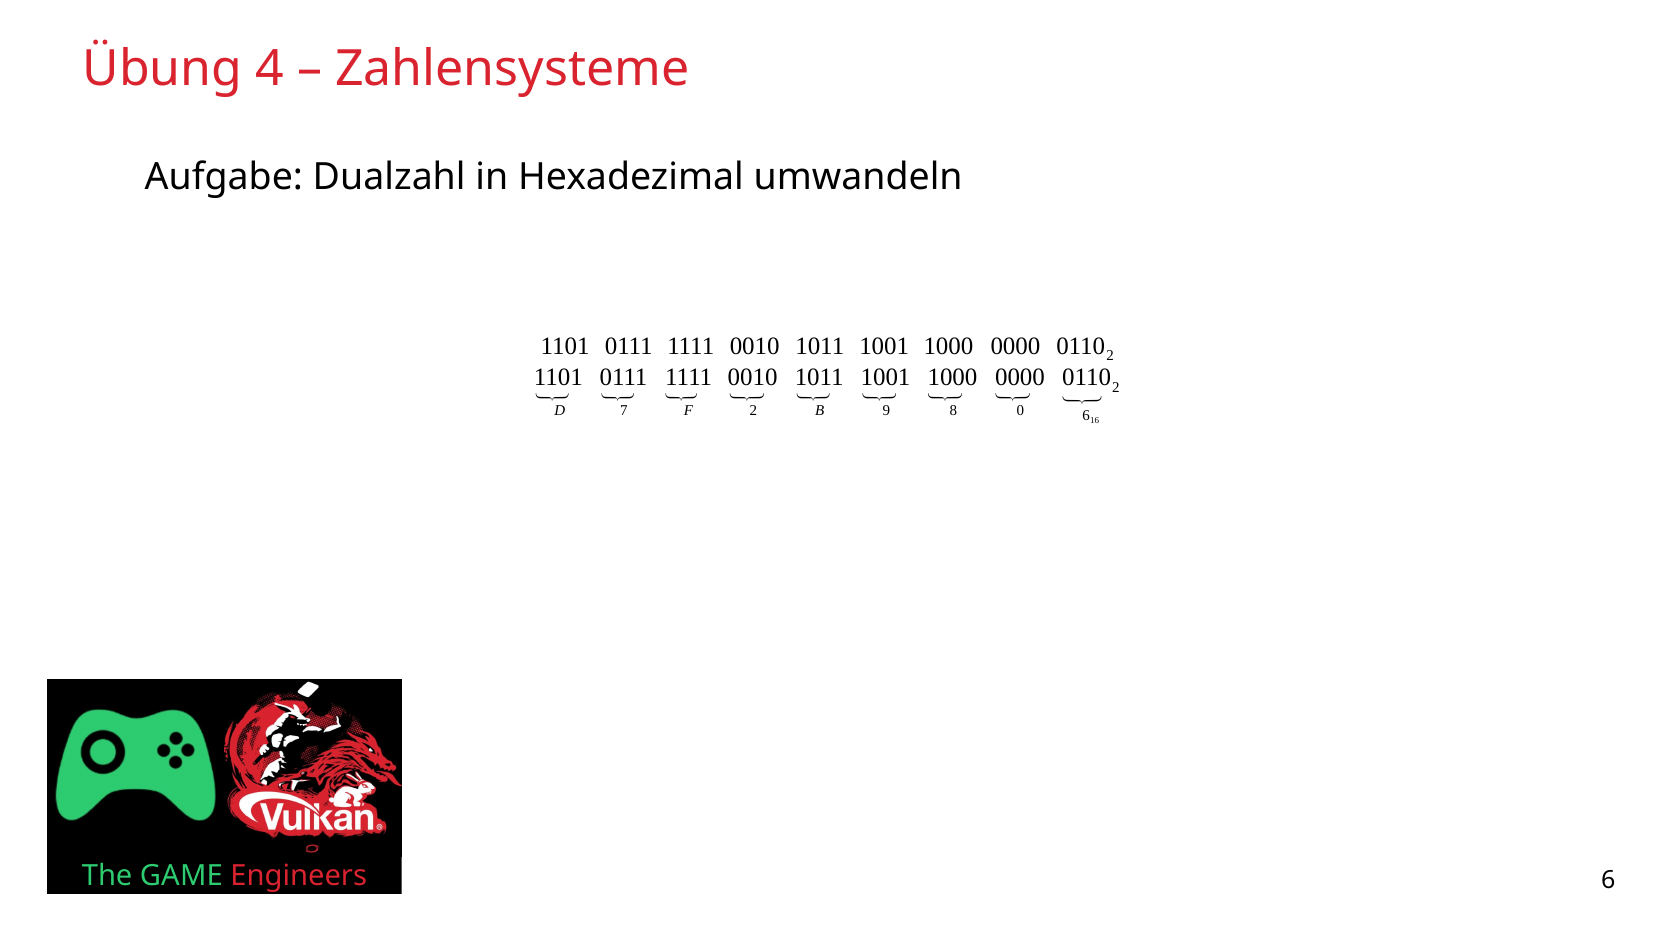

# Übung 4 – Zahlensysteme
Aufgabe: Dualzahl in Hexadezimal umwandeln